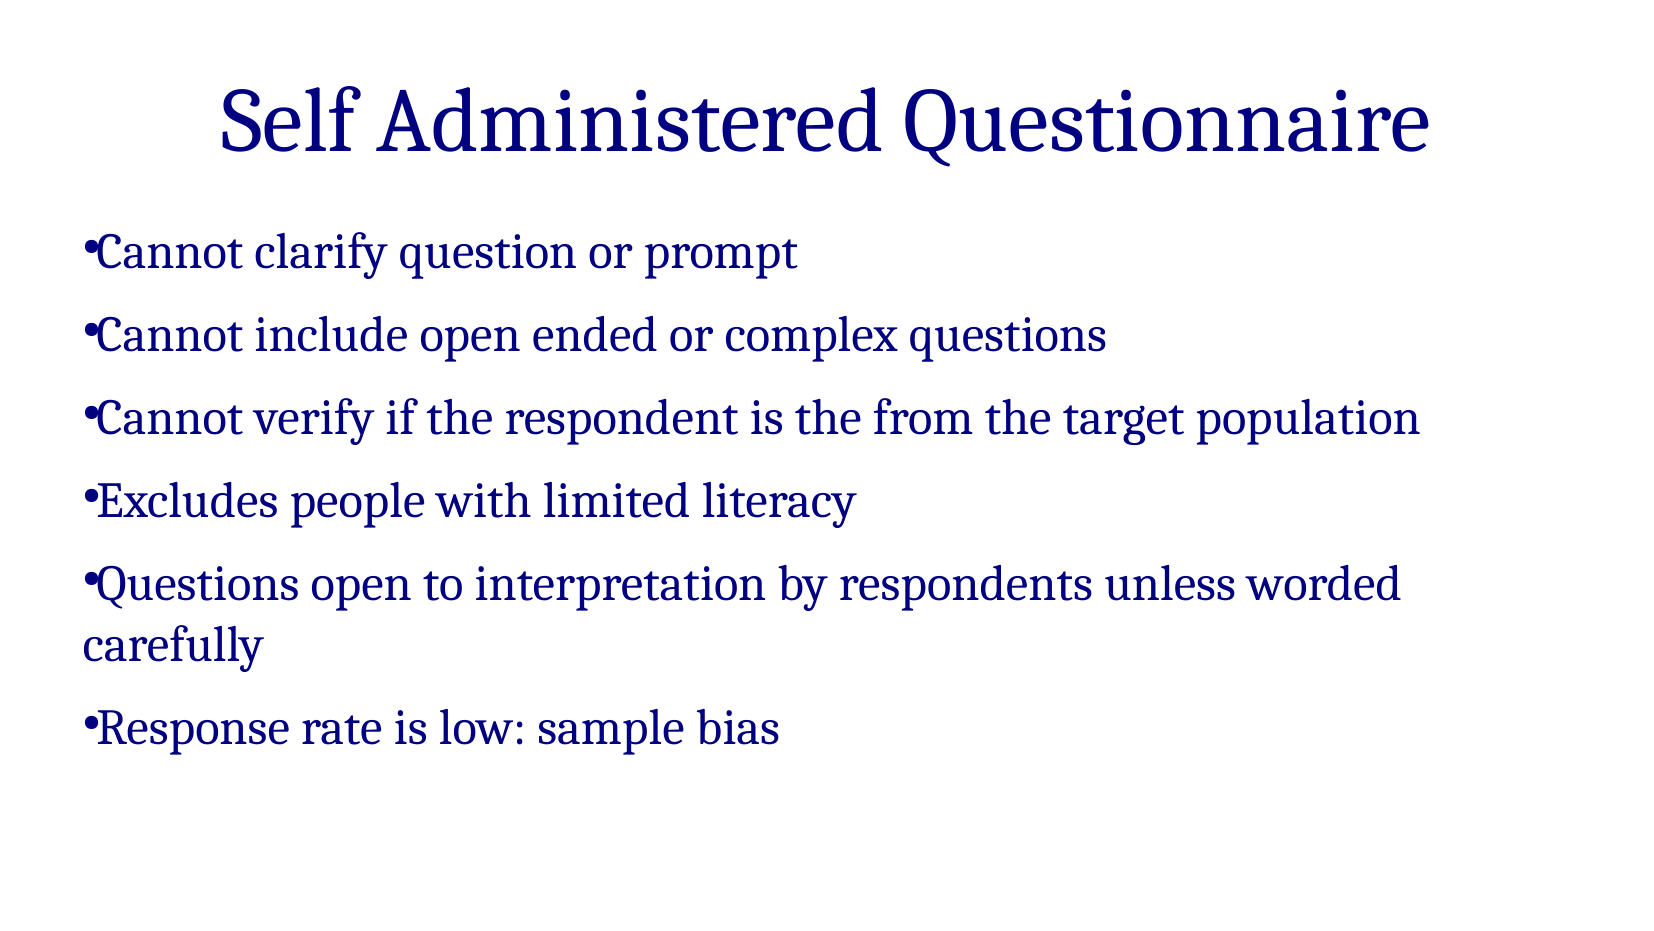

# Self Administered Questionnaire
Cannot clarify question or prompt
Cannot include open ended or complex questions
Cannot verify if the respondent is the from the target population
Excludes people with limited literacy
Questions open to interpretation by respondents unless worded carefully
Response rate is low: sample bias